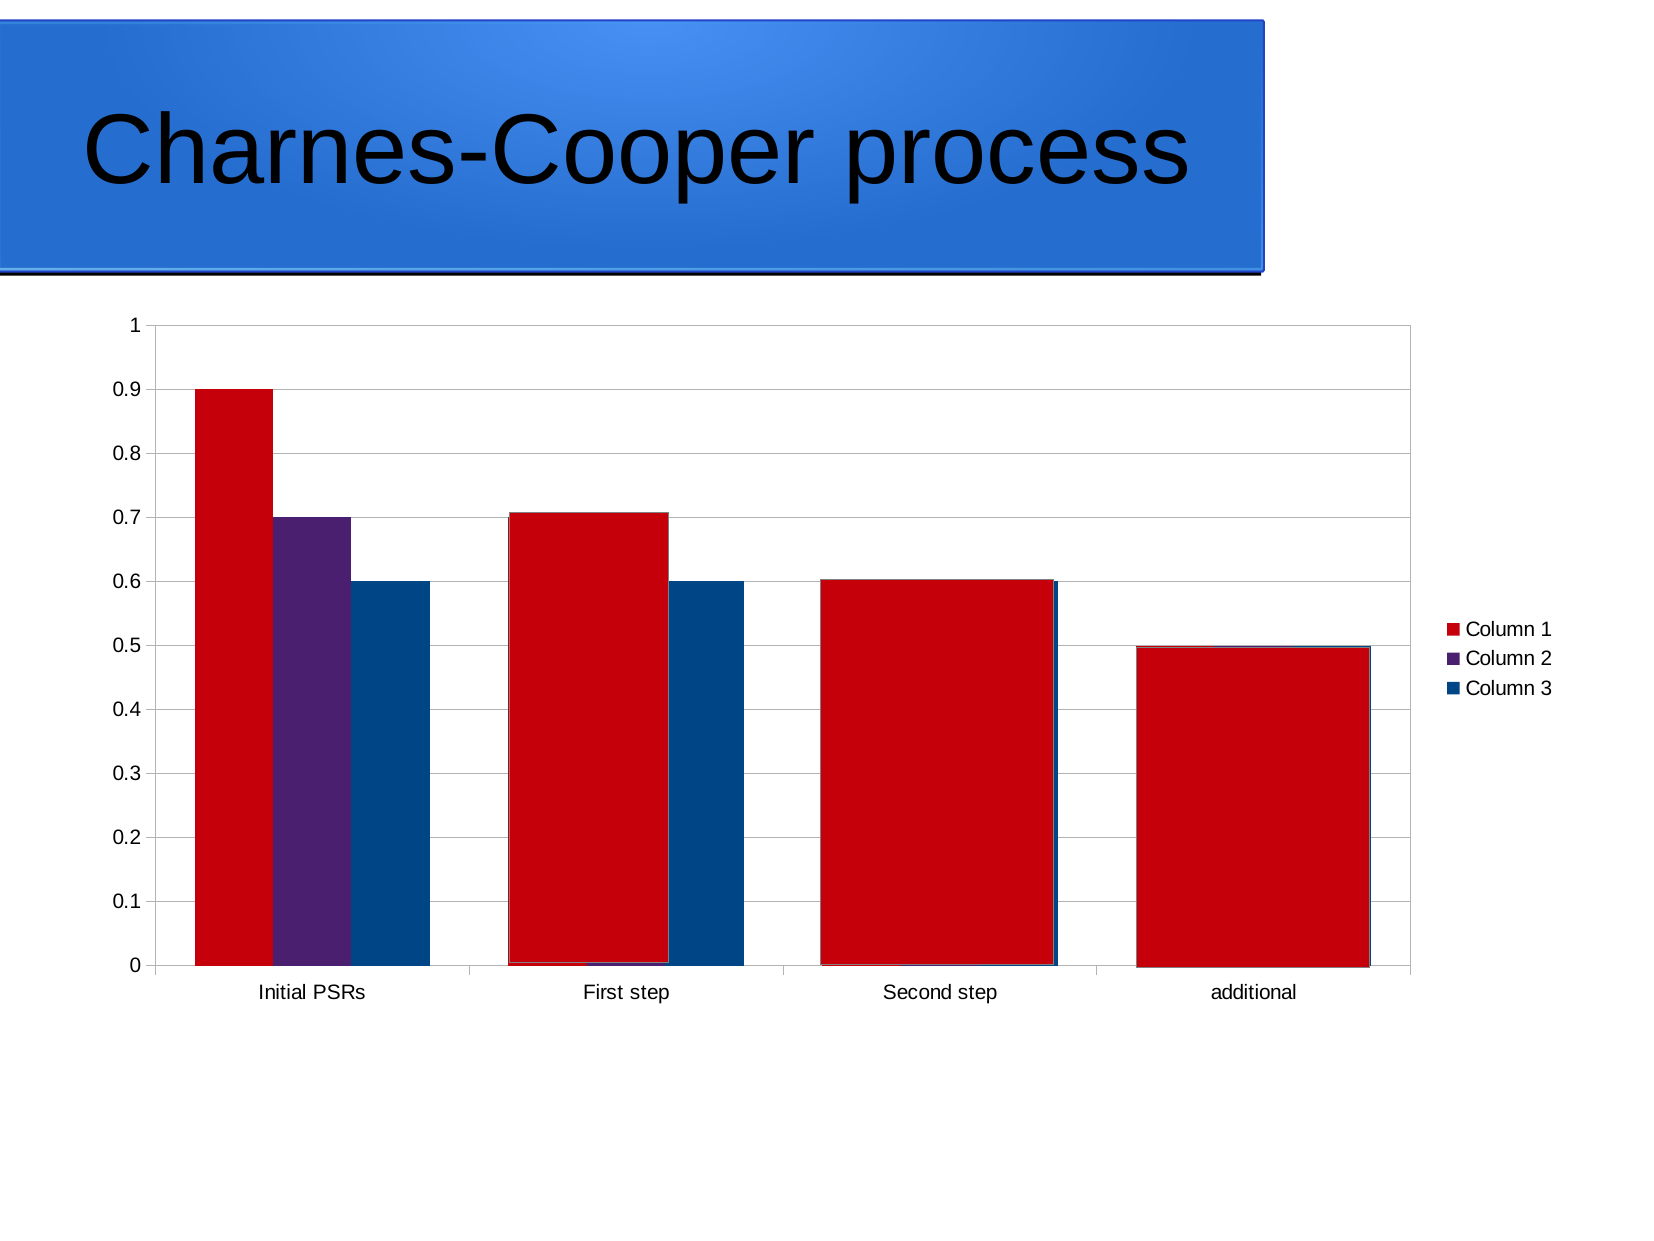

# Charnes-Cooper process
### Chart
| Category | Column 1 | Column 2 | Column 3 |
|---|---|---|---|
| Initial PSRs | 0.9 | 0.7 | 0.6 |
| First step | 0.7 | 0.7 | 0.6 |
| Second step | 0.6 | 0.6 | 0.6 |
| additional | 0.5 | 0.5 | 0.5 |